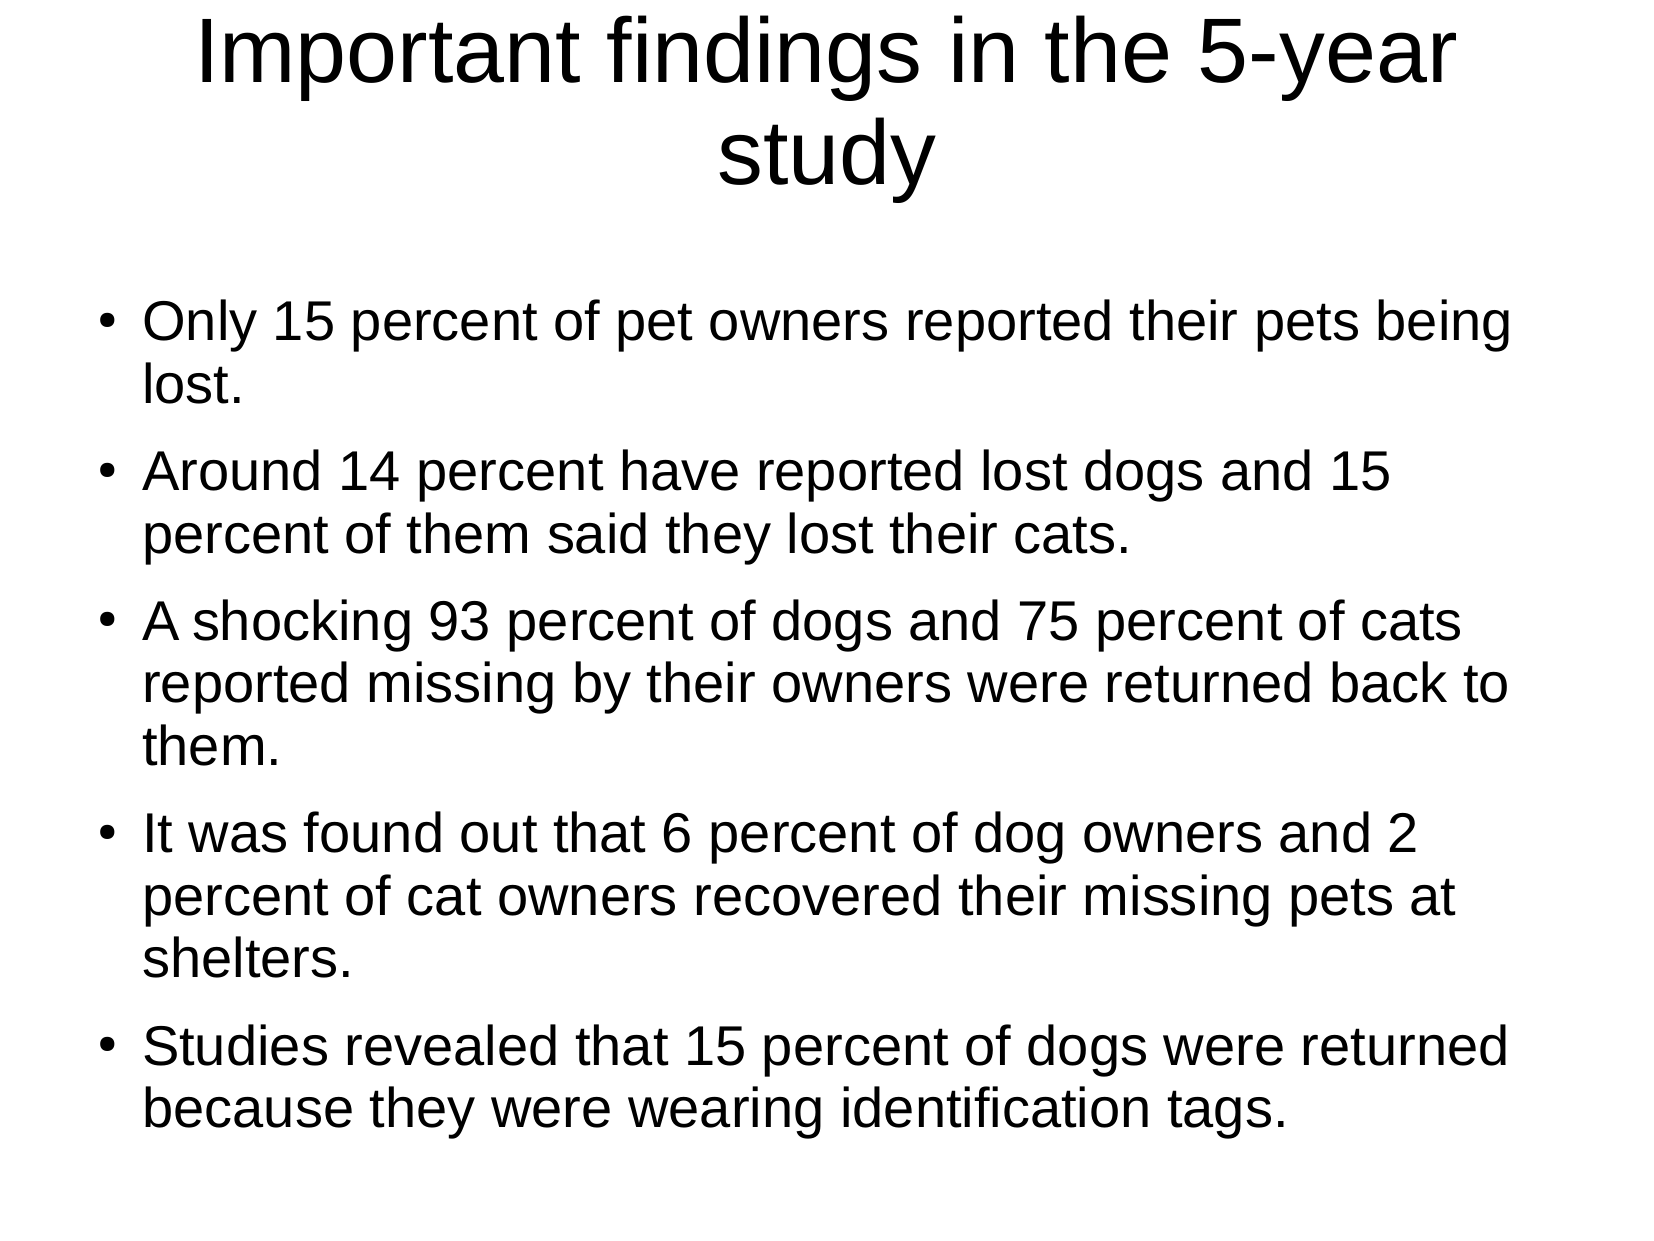

# Important findings in the 5-year study
Only 15 percent of pet owners reported their pets being lost.
Around 14 percent have reported lost dogs and 15 percent of them said they lost their cats.
A shocking 93 percent of dogs and 75 percent of cats reported missing by their owners were returned back to them.
It was found out that 6 percent of dog owners and 2 percent of cat owners recovered their missing pets at shelters.
Studies revealed that 15 percent of dogs were returned because they were wearing identification tags.